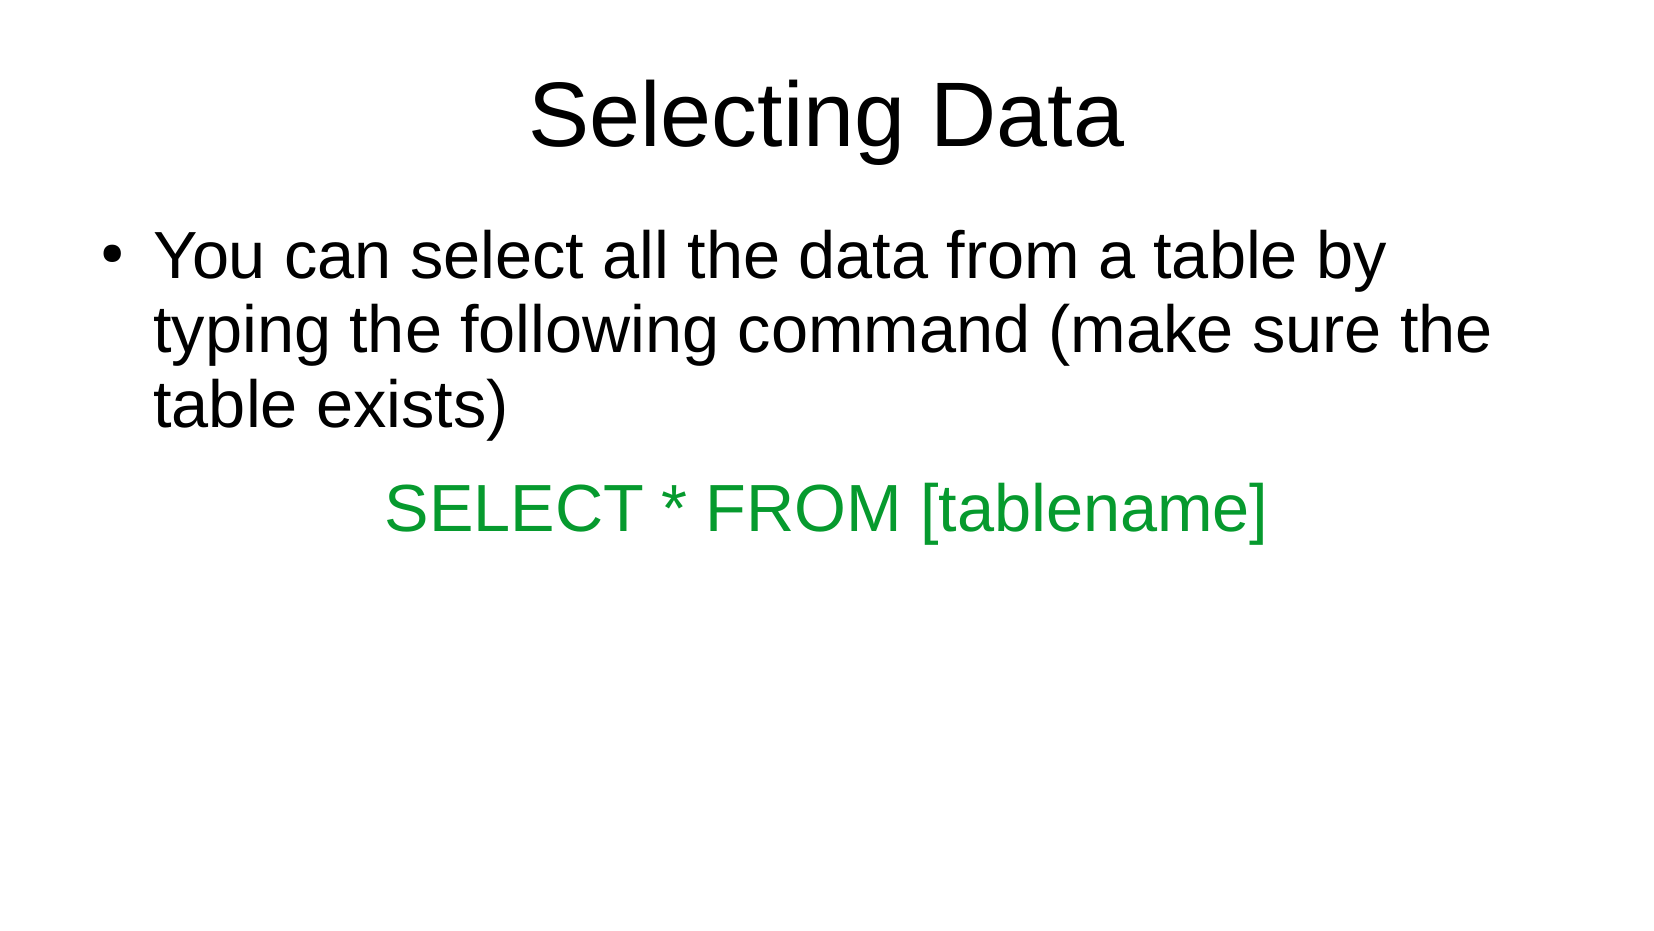

# Selecting Data
You can select all the data from a table by typing the following command (make sure the table exists)
SELECT * FROM [tablename]